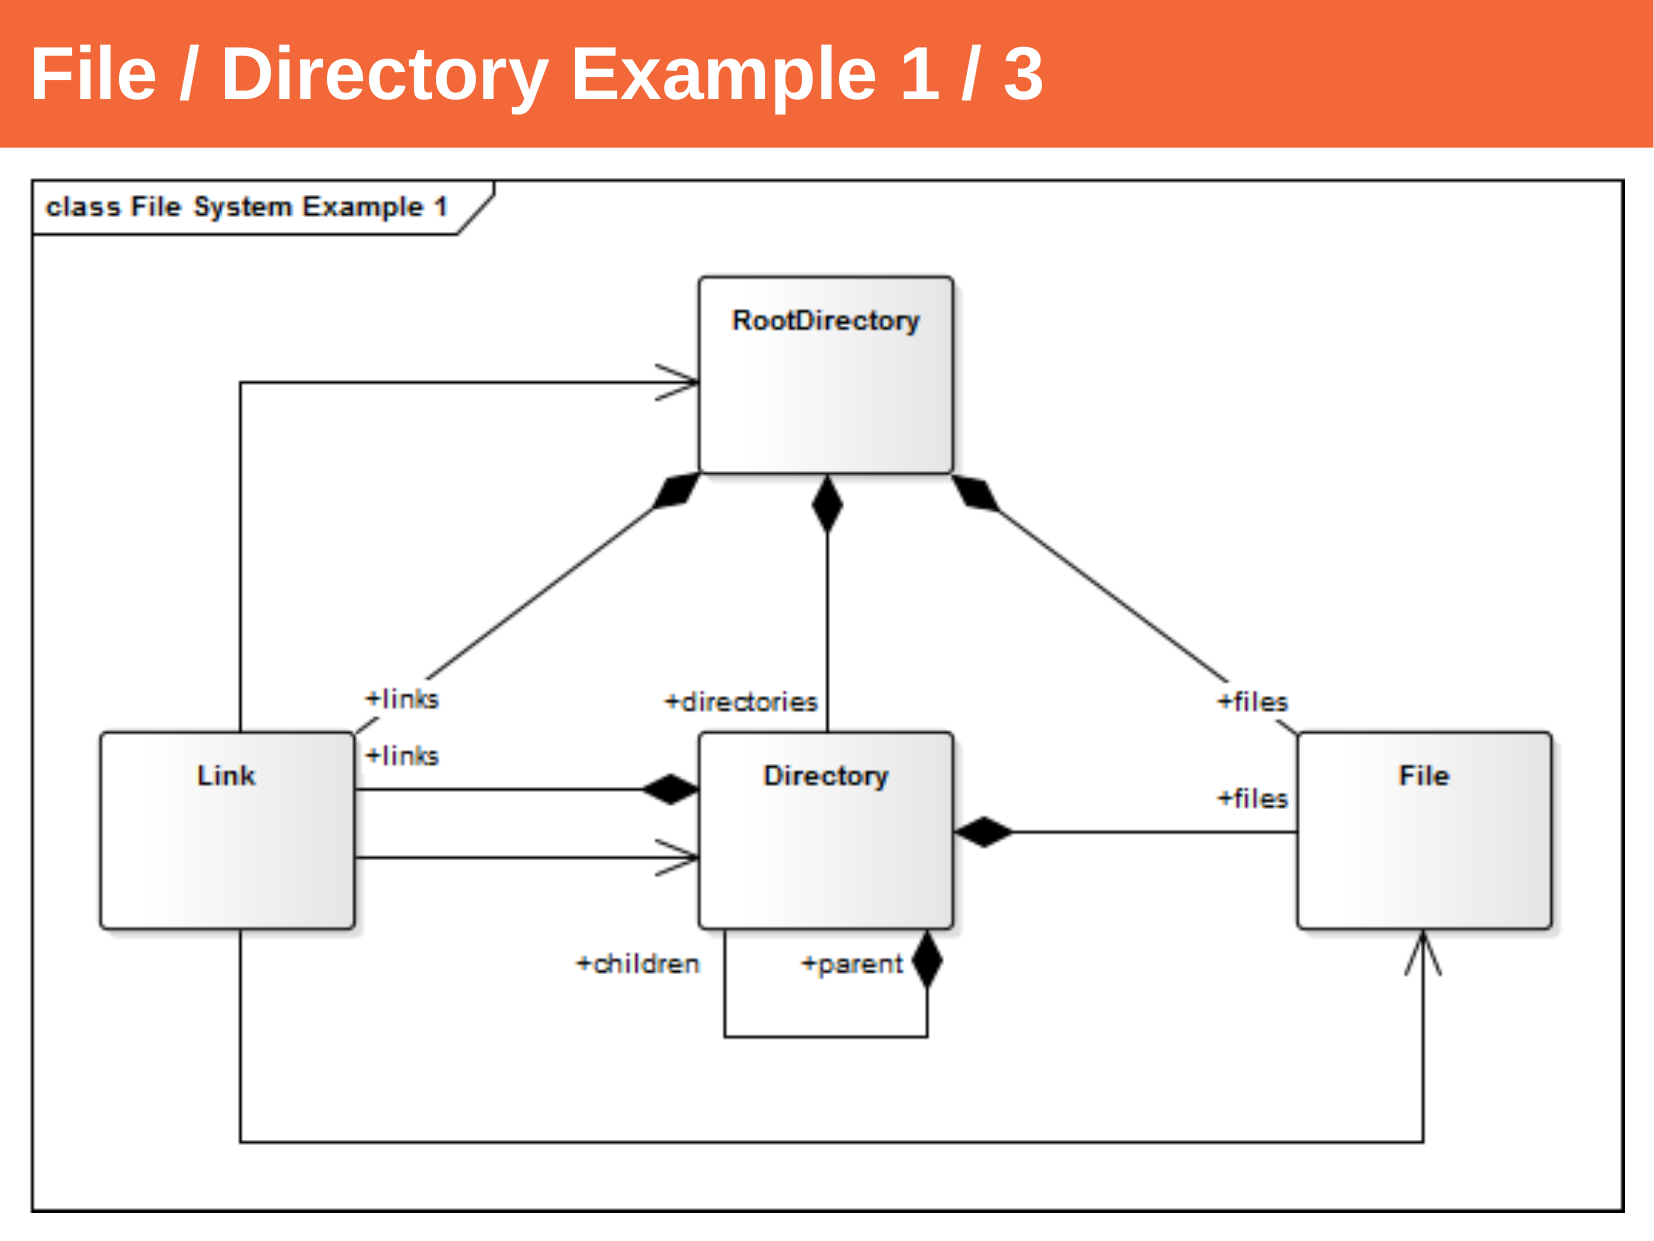

# File / Directory Example 1 / 3
Advanced Design and Programming
3
© 2018 Dirk Riehle - All Rights Reserved